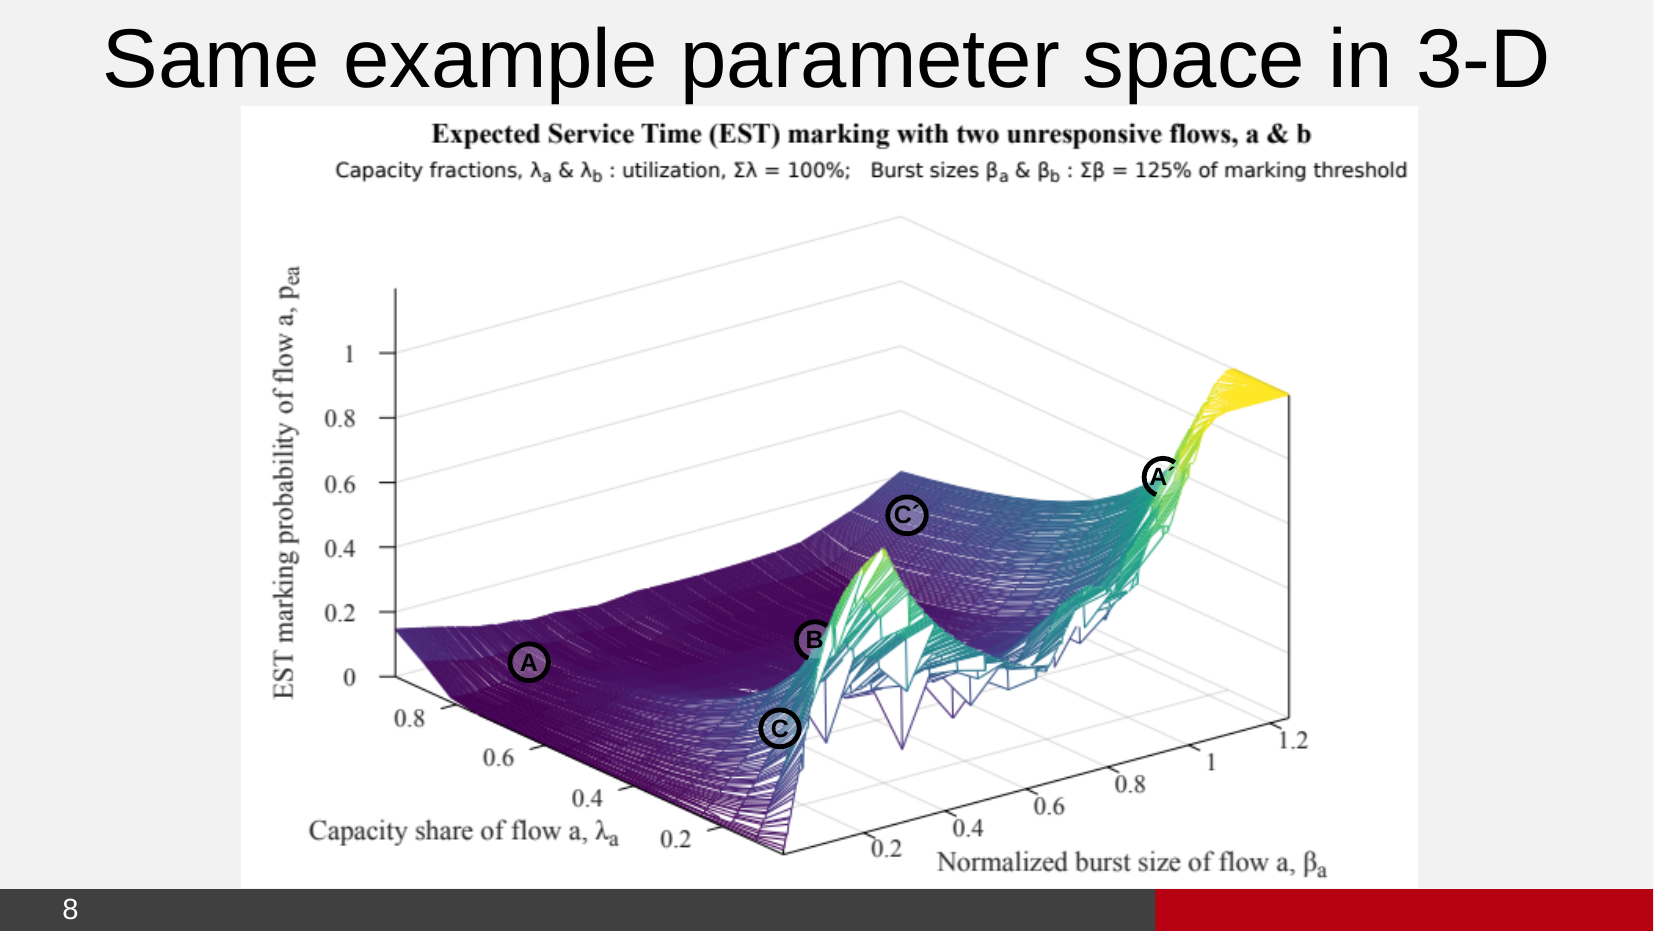

# Same example parameter space in 3-D
A´
C´
B
A
C
8